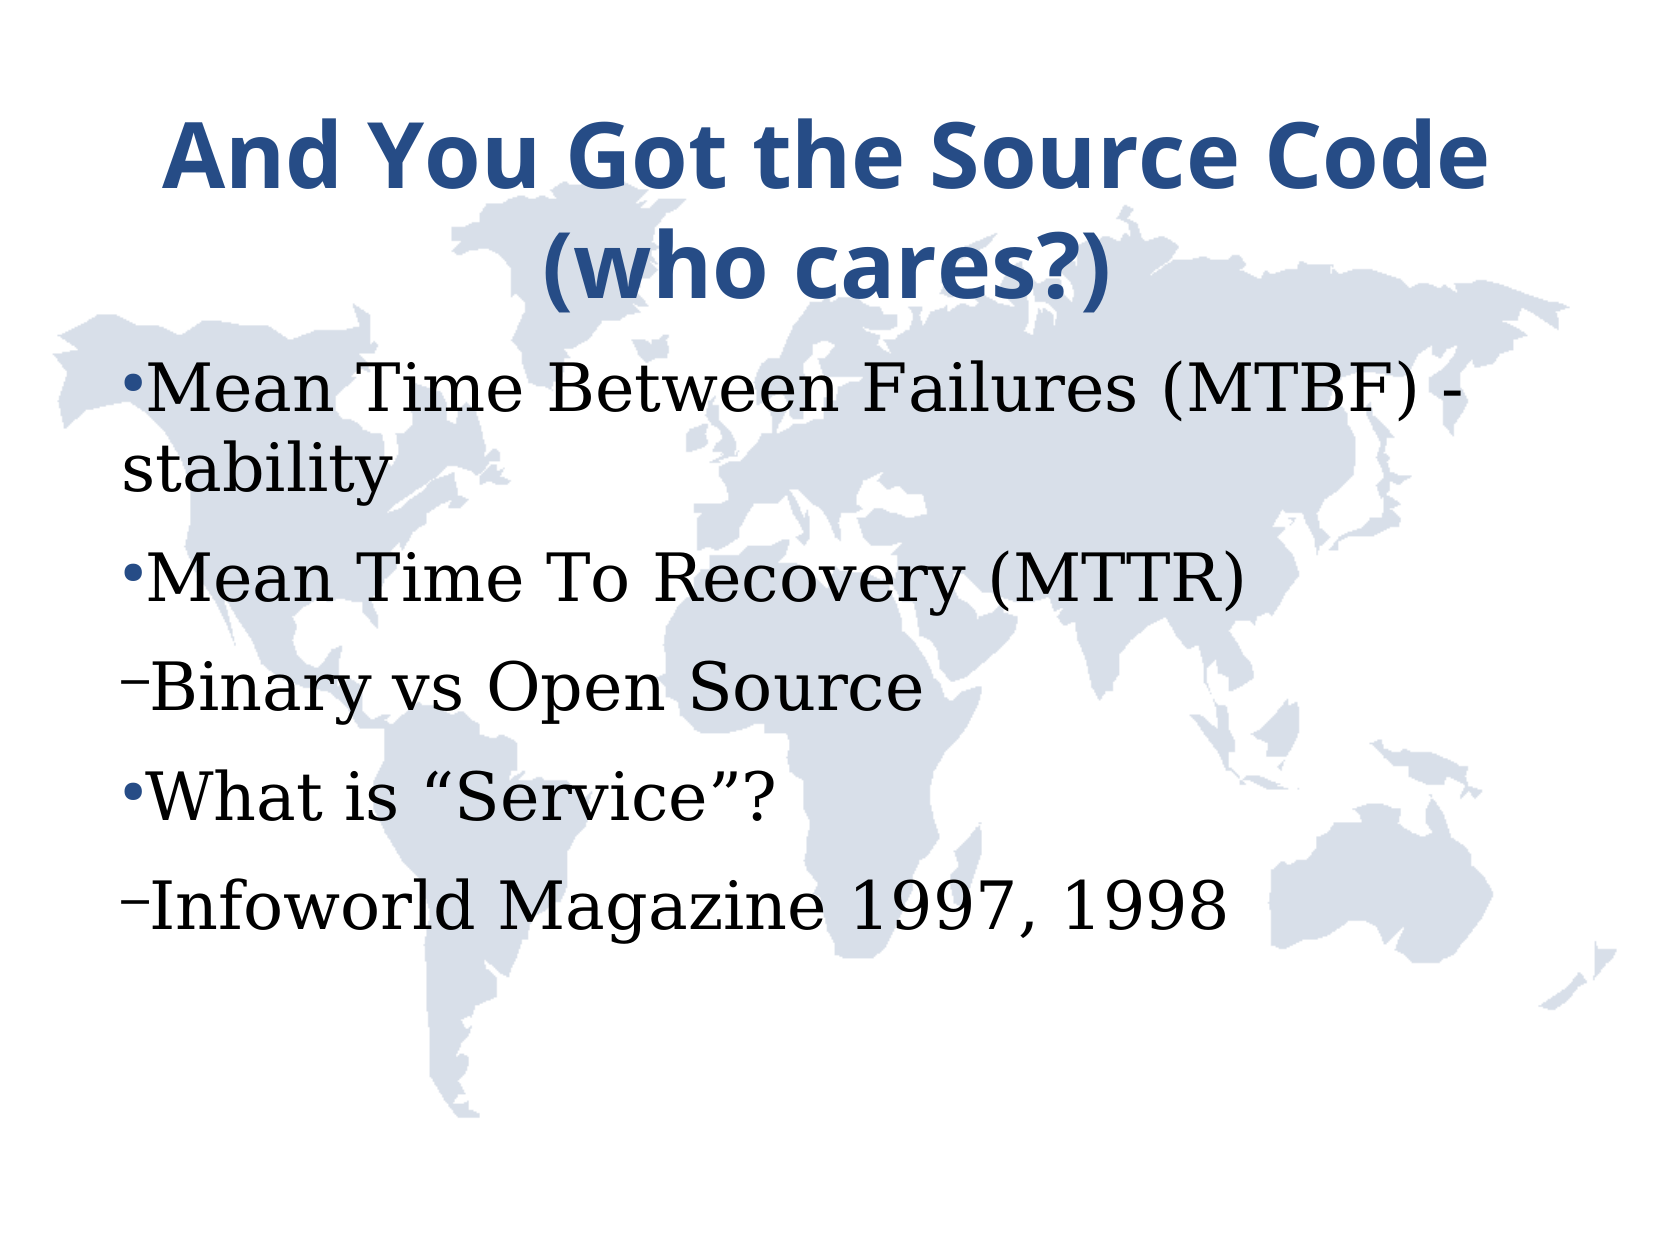

# And You Got the Source Code (who cares?)
Mean Time Between Failures (MTBF) - stability
Mean Time To Recovery (MTTR)
Binary vs Open Source
What is “Service”?
Infoworld Magazine 1997, 1998